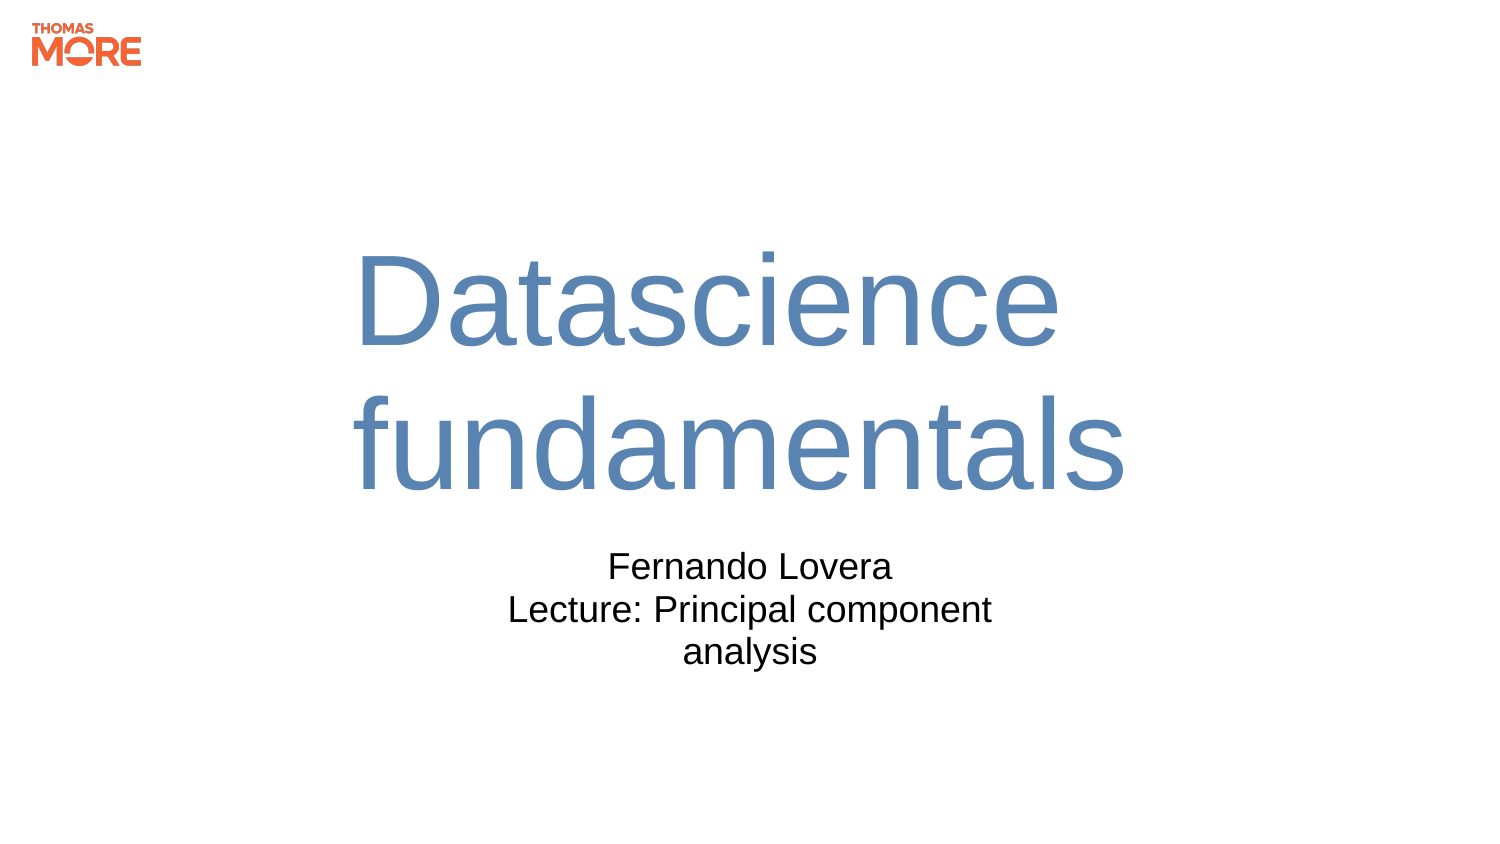

Datascience
fundamentals
Fernando Lovera
Lecture: Principal component analysis